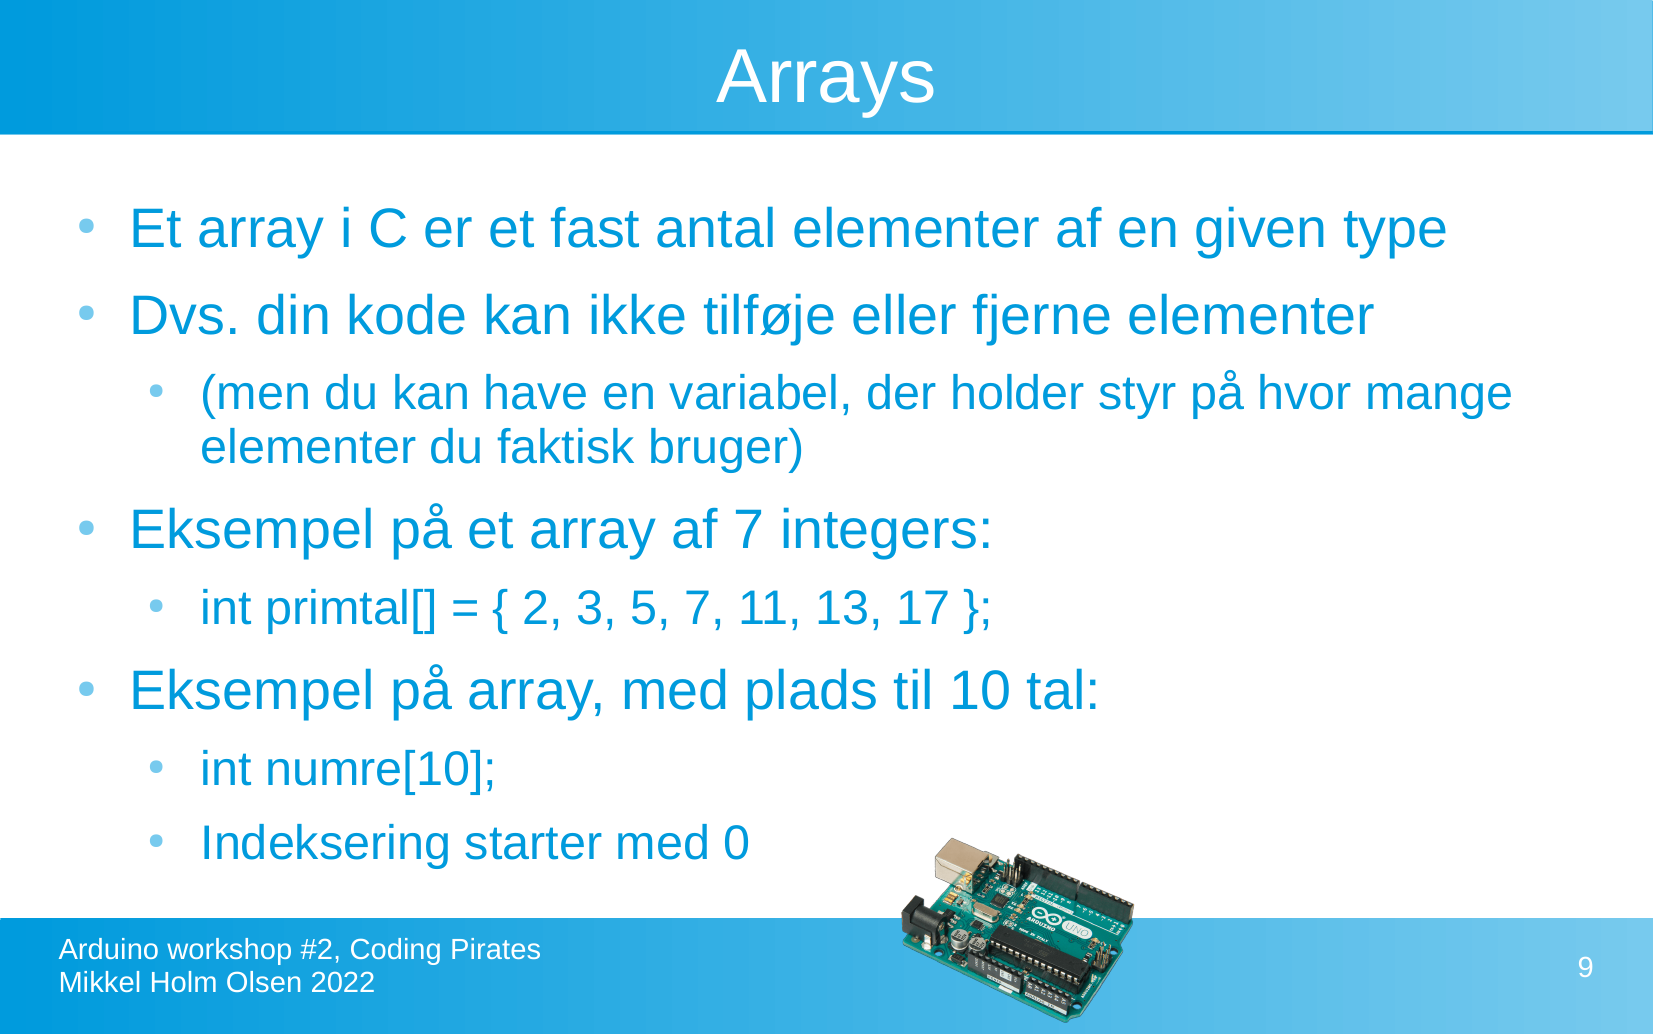

# Arrays
Et array i C er et fast antal elementer af en given type
Dvs. din kode kan ikke tilføje eller fjerne elementer
(men du kan have en variabel, der holder styr på hvor mange elementer du faktisk bruger)
Eksempel på et array af 7 integers:
int primtal[] = { 2, 3, 5, 7, 11, 13, 17 };
Eksempel på array, med plads til 10 tal:
int numre[10];
Indeksering starter med 0
9